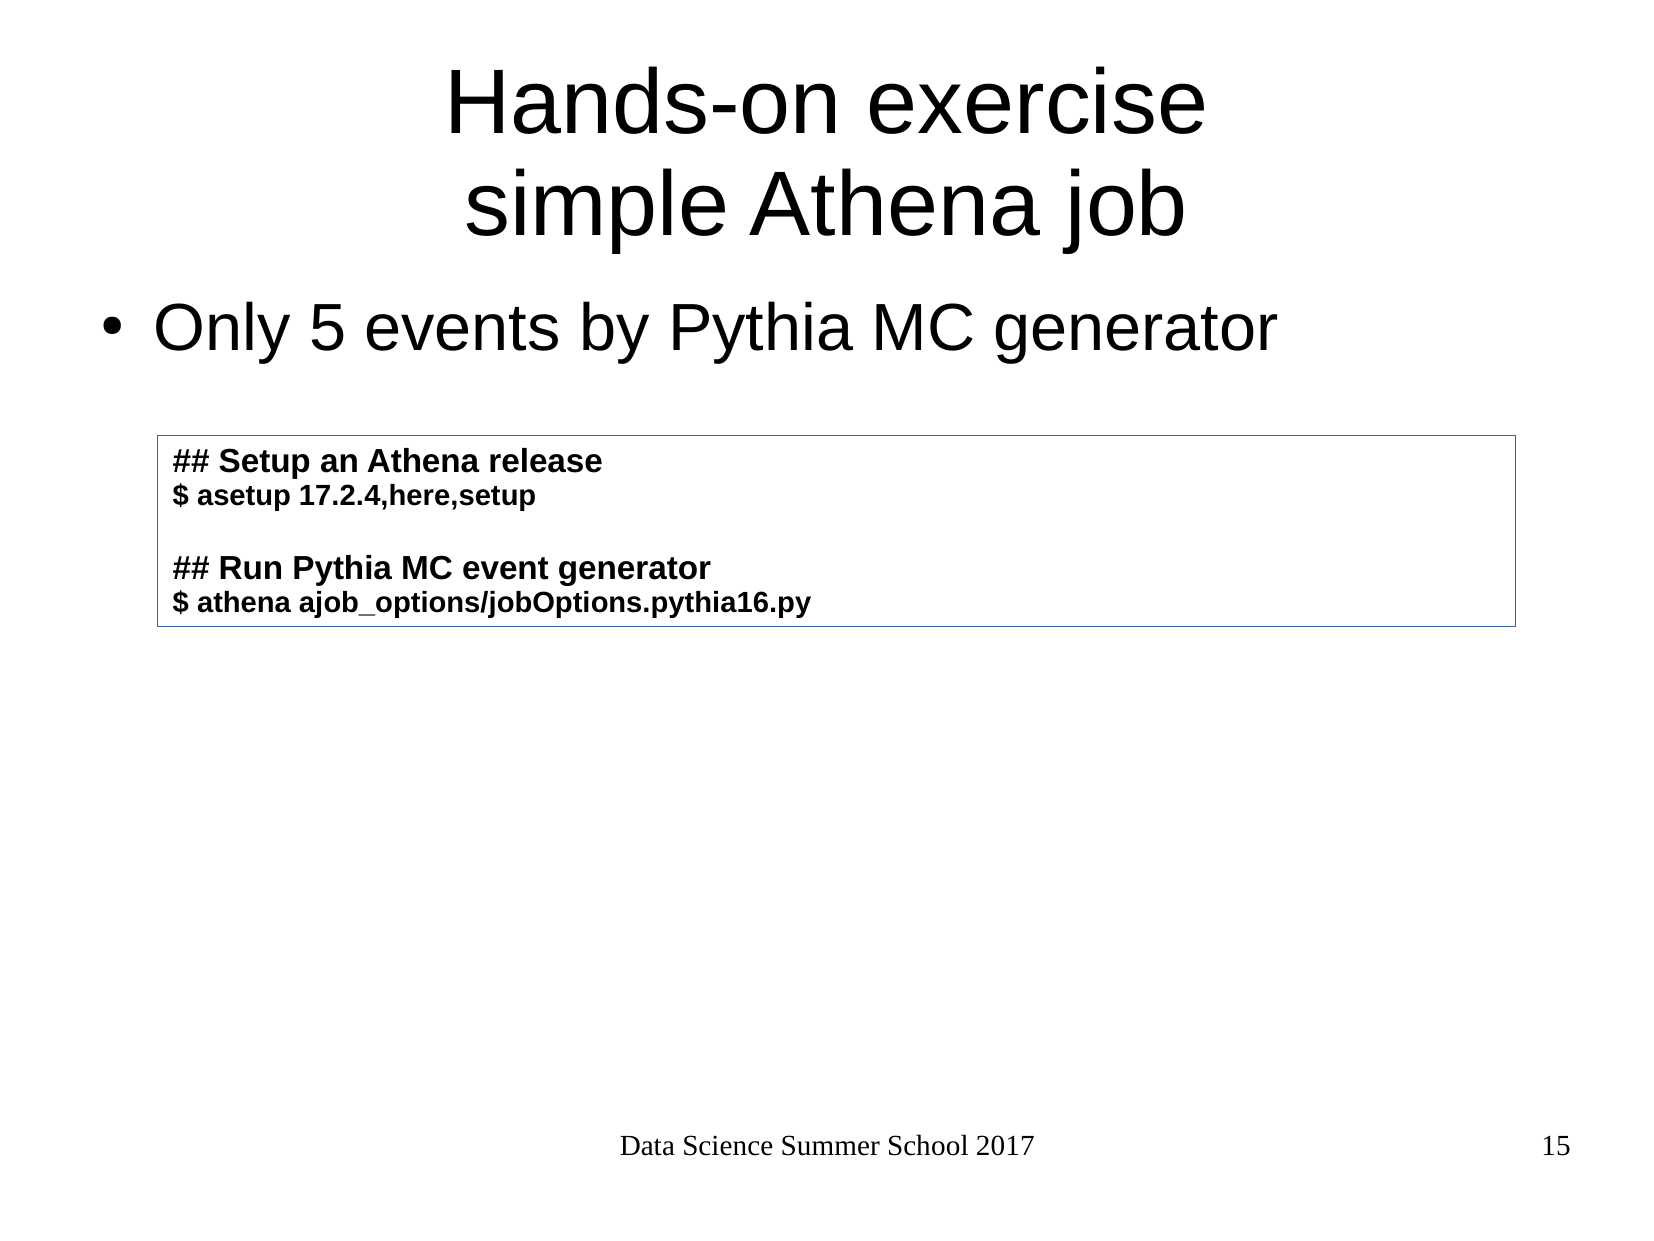

# Hands-on exercise simple Athena job
Only 5 events by Pythia MC generator
## Setup an Athena release
$ asetup 17.2.4,here,setup
## Run Pythia MC event generator
$ athena ajob_options/jobOptions.pythia16.py
Data Science Summer School 2017
15